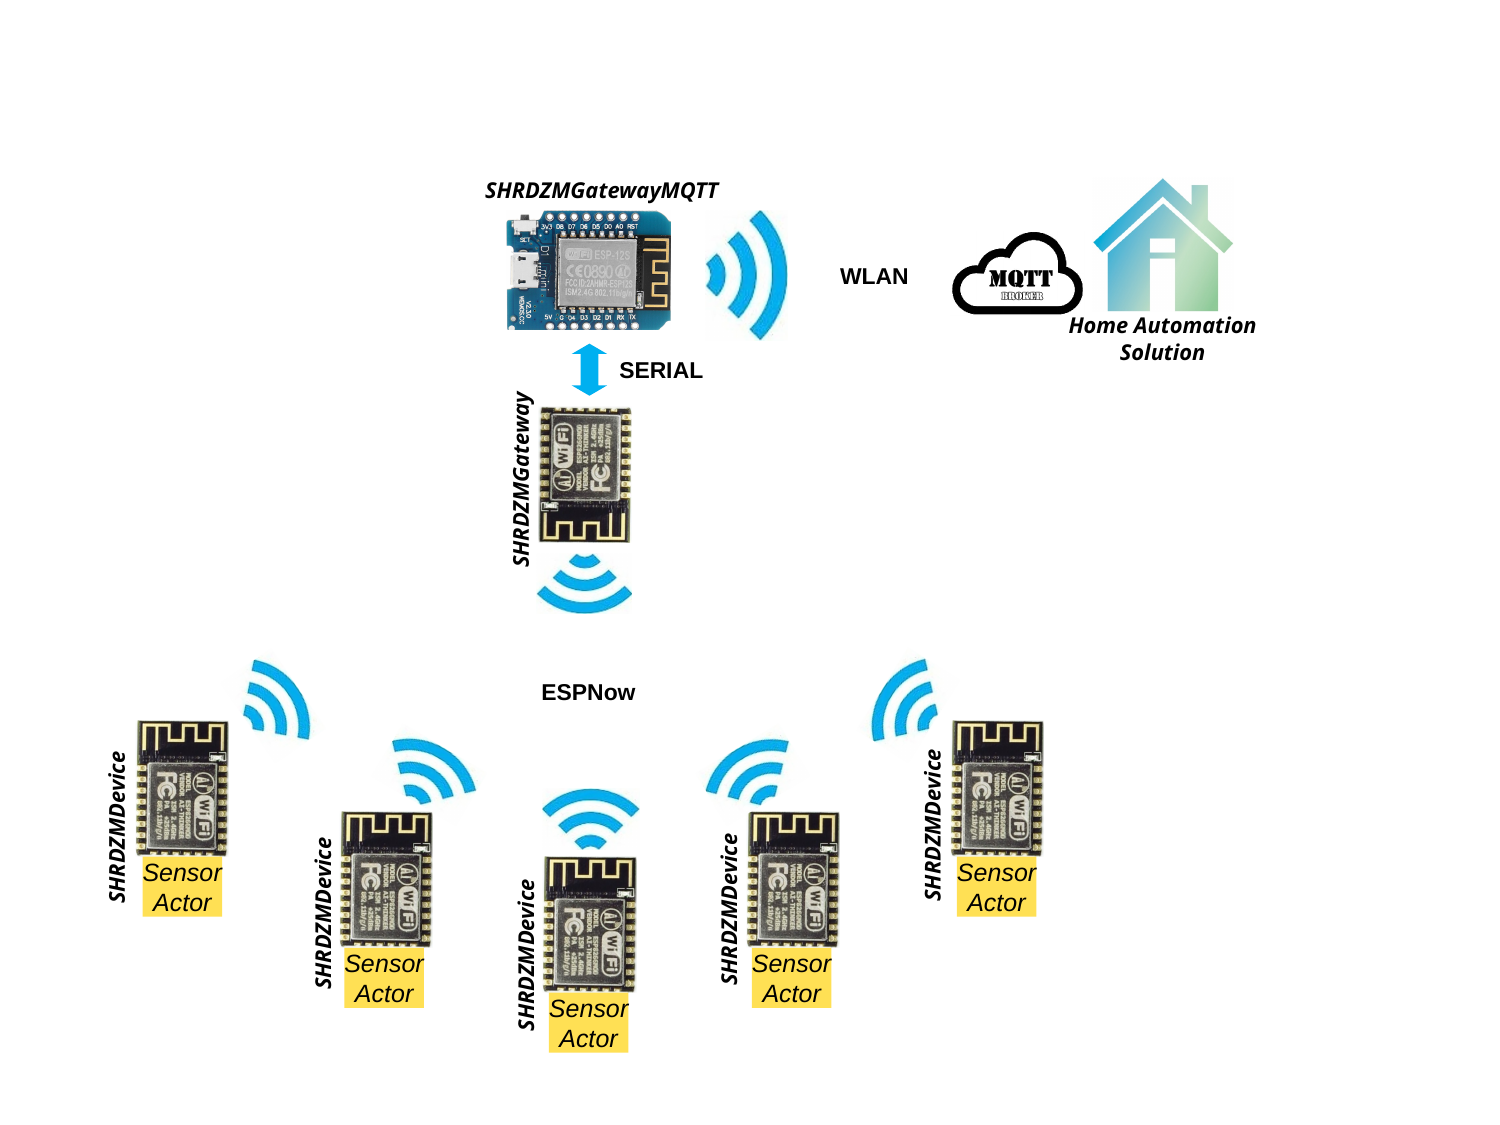

SHRDZMGatewayMQTT
WLAN
Home Automation
Solution
SERIAL
SHRDZMGateway
ESPNow
SHRDZMDevice
SHRDZMDevice
Sensor
Actor
Sensor
Actor
SHRDZMDevice
SHRDZMDevice
SHRDZMDevice
Sensor
Actor
Sensor
Actor
Sensor
Actor